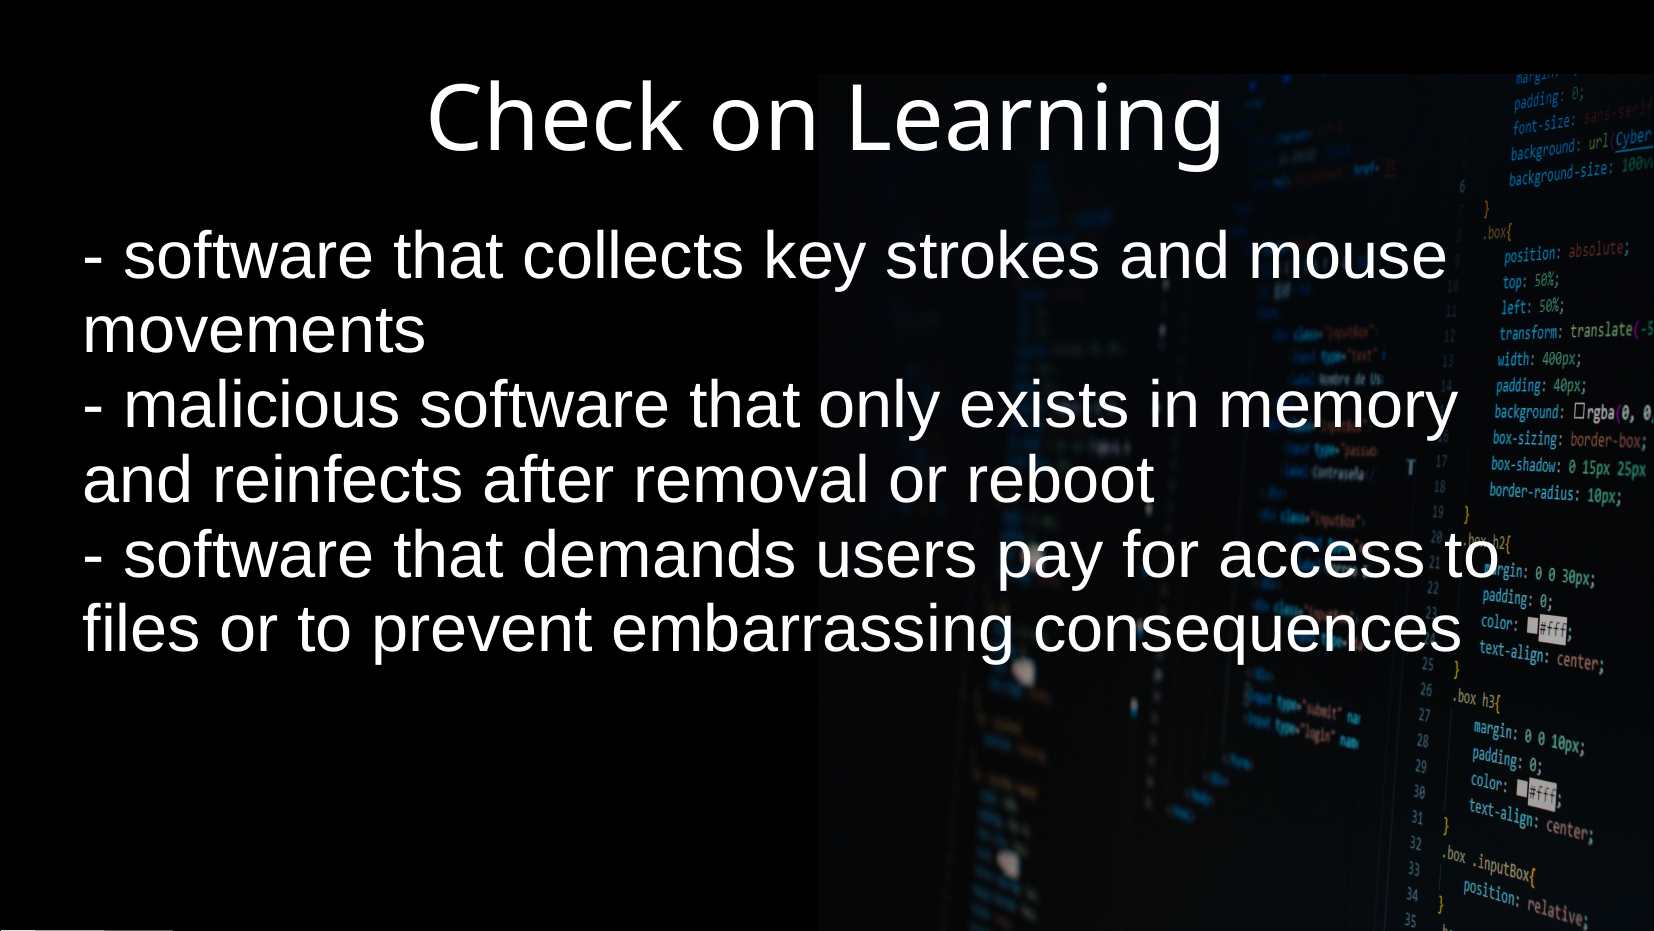

# Check on Learning
- software that collects key strokes and mouse movements
- malicious software that only exists in memory and reinfects after removal or reboot
- software that demands users pay for access to files or to prevent embarrassing consequences